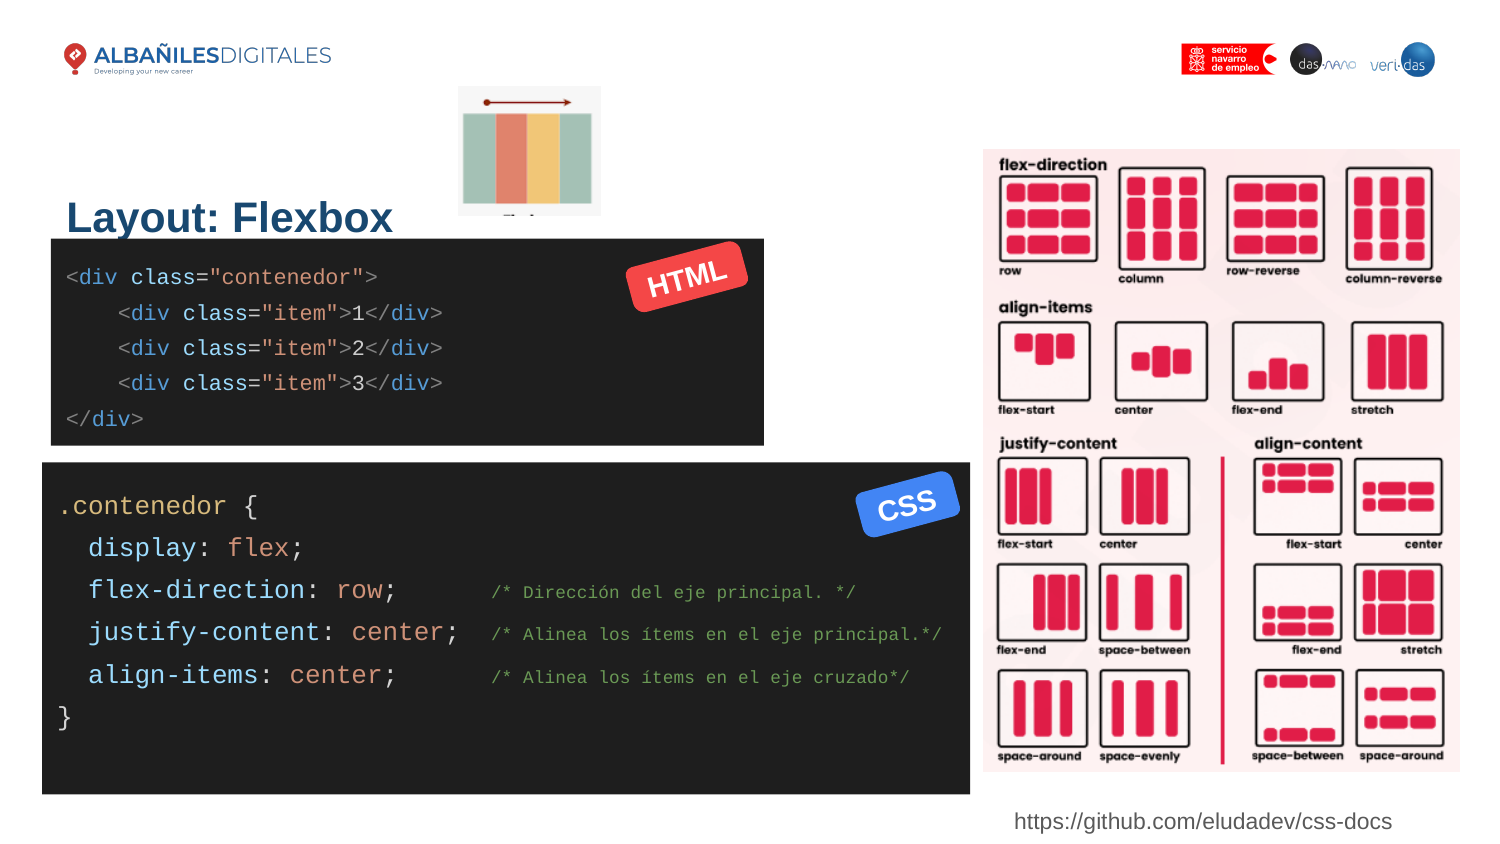

Layout: Flexbox
<div class="contenedor">
 <div class="item">1</div>
 <div class="item">2</div>
 <div class="item">3</div>
</div>
HTML
.contenedor {
 display: flex;
 flex-direction: row; /* Dirección del eje principal. */
 justify-content: center; /* Alinea los ítems en el eje principal.*/
 align-items: center; /* Alinea los ítems en el eje cruzado*/
}
CSS
https://github.com/eludadev/css-docs